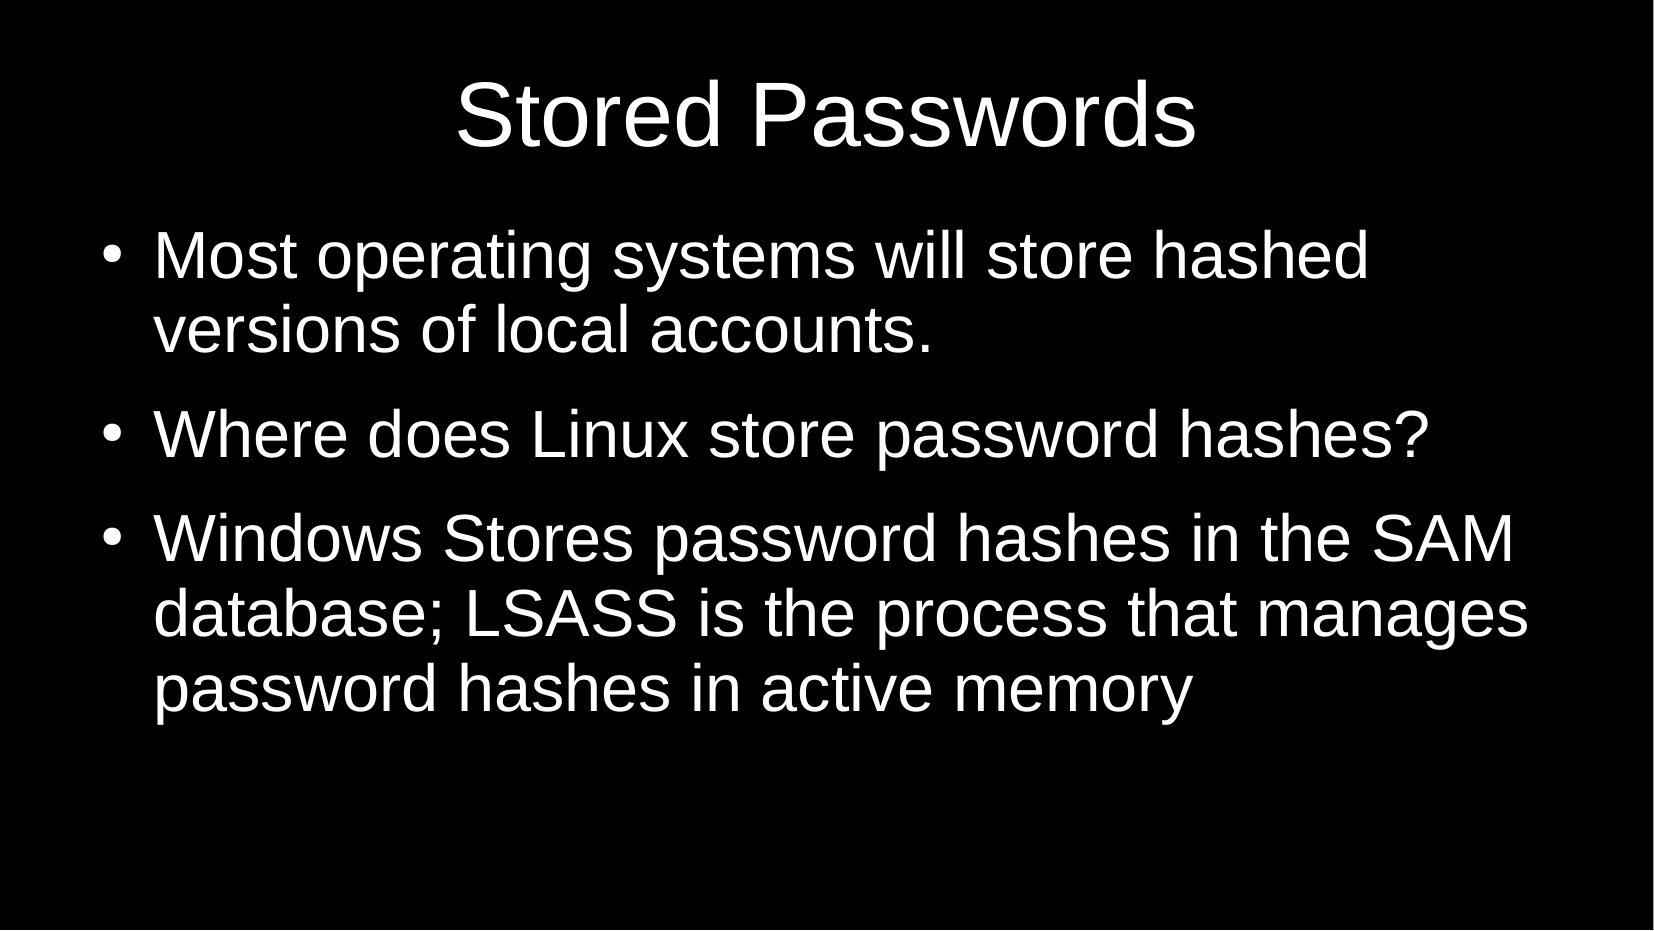

# Stored Passwords
Most operating systems will store hashed versions of local accounts.
Where does Linux store password hashes?
Windows Stores password hashes in the SAM database; LSASS is the process that manages password hashes in active memory